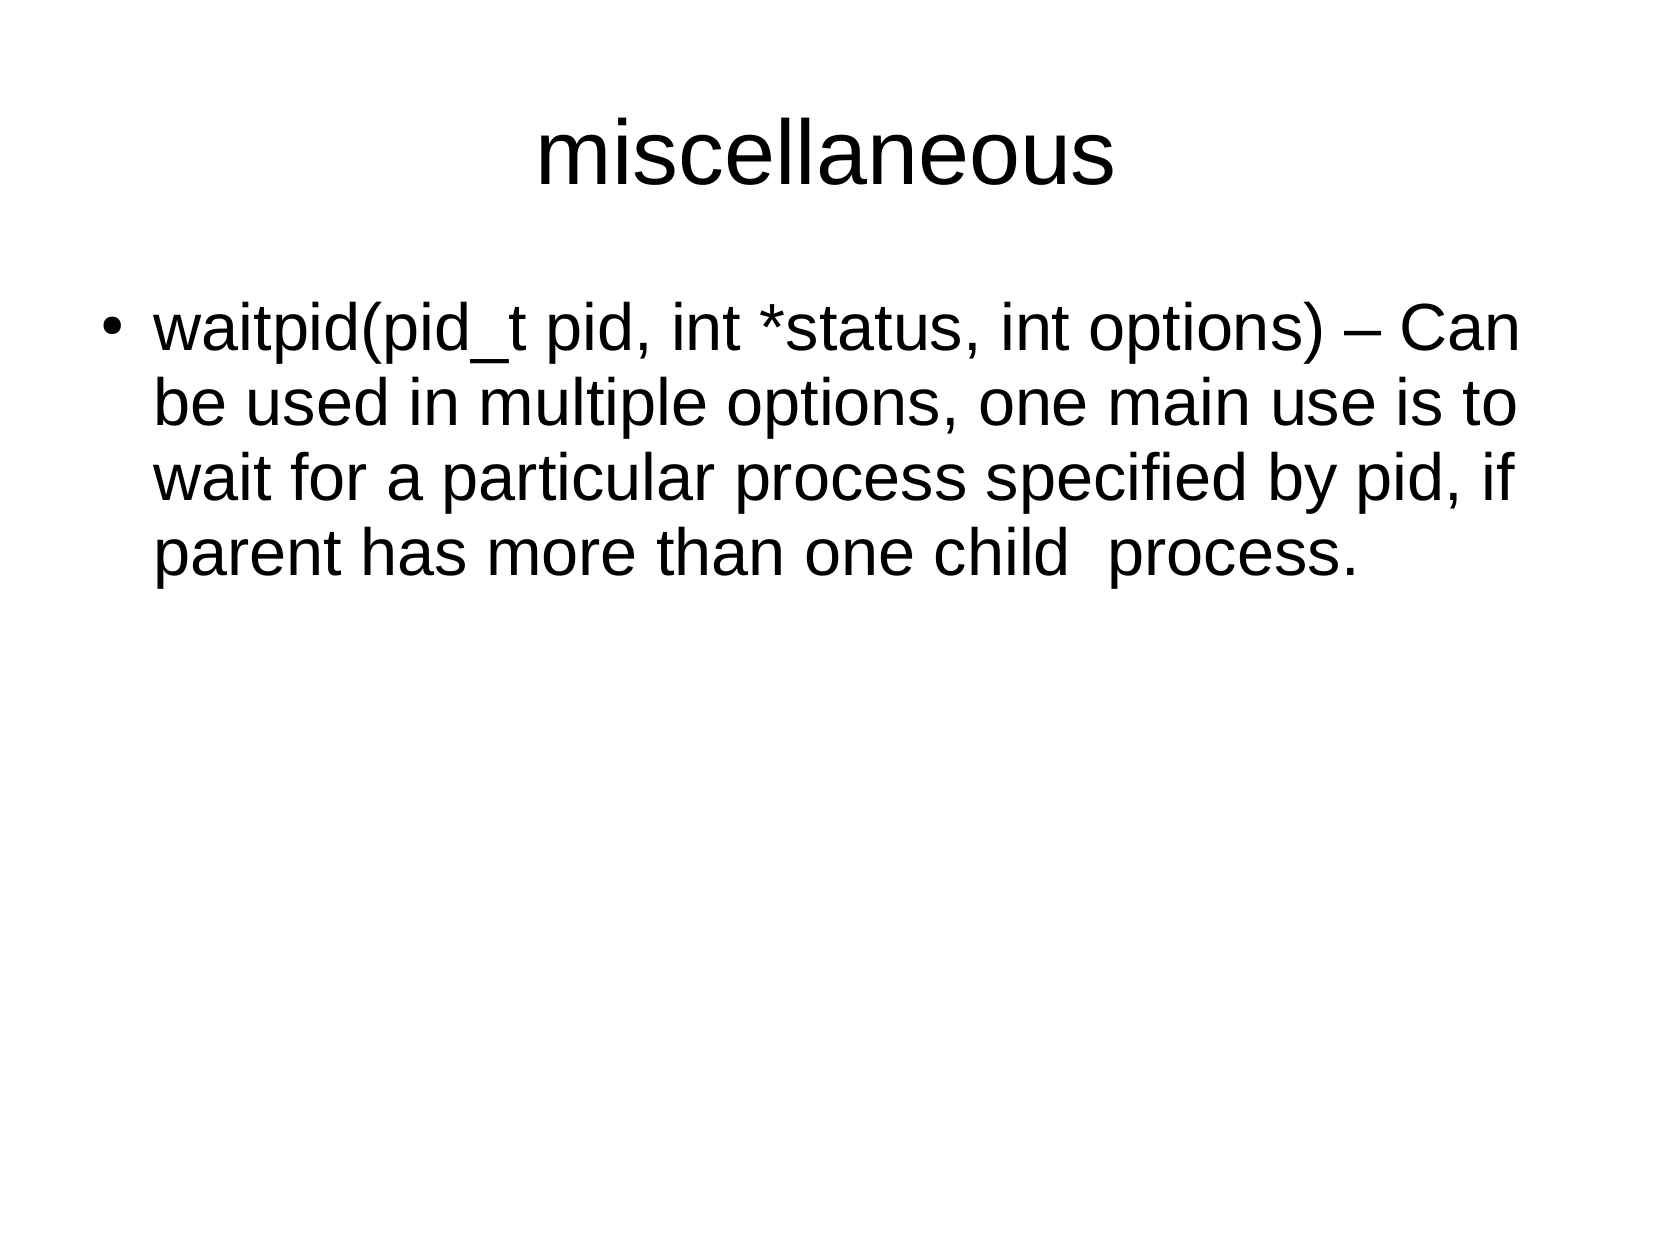

# miscellaneous
waitpid(pid_t pid, int *status, int options) – Can be used in multiple options, one main use is to wait for a particular process specified by pid, if parent has more than one child process.